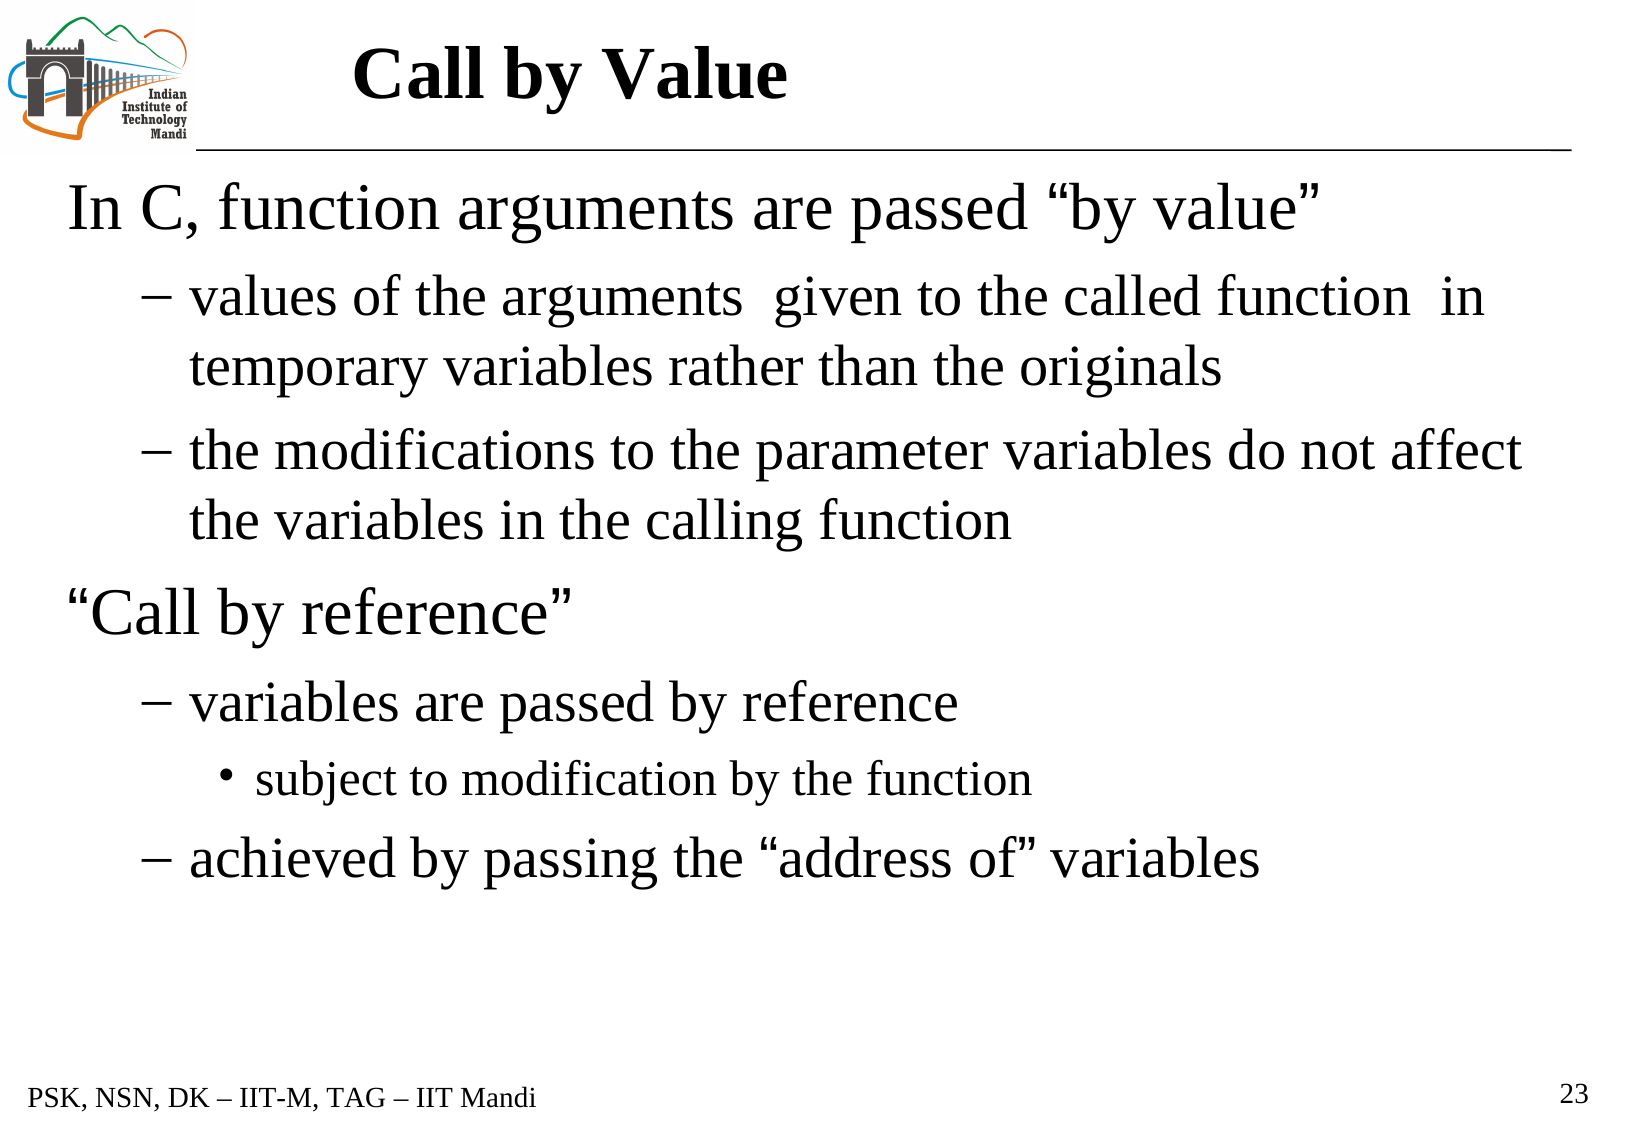

# Call by Value
In C, function arguments are passed “by value”
values of the arguments given to the called function in temporary variables rather than the originals
the modifications to the parameter variables do not affect the variables in the calling function
“Call by reference”
variables are passed by reference
subject to modification by the function
achieved by passing the “address of” variables